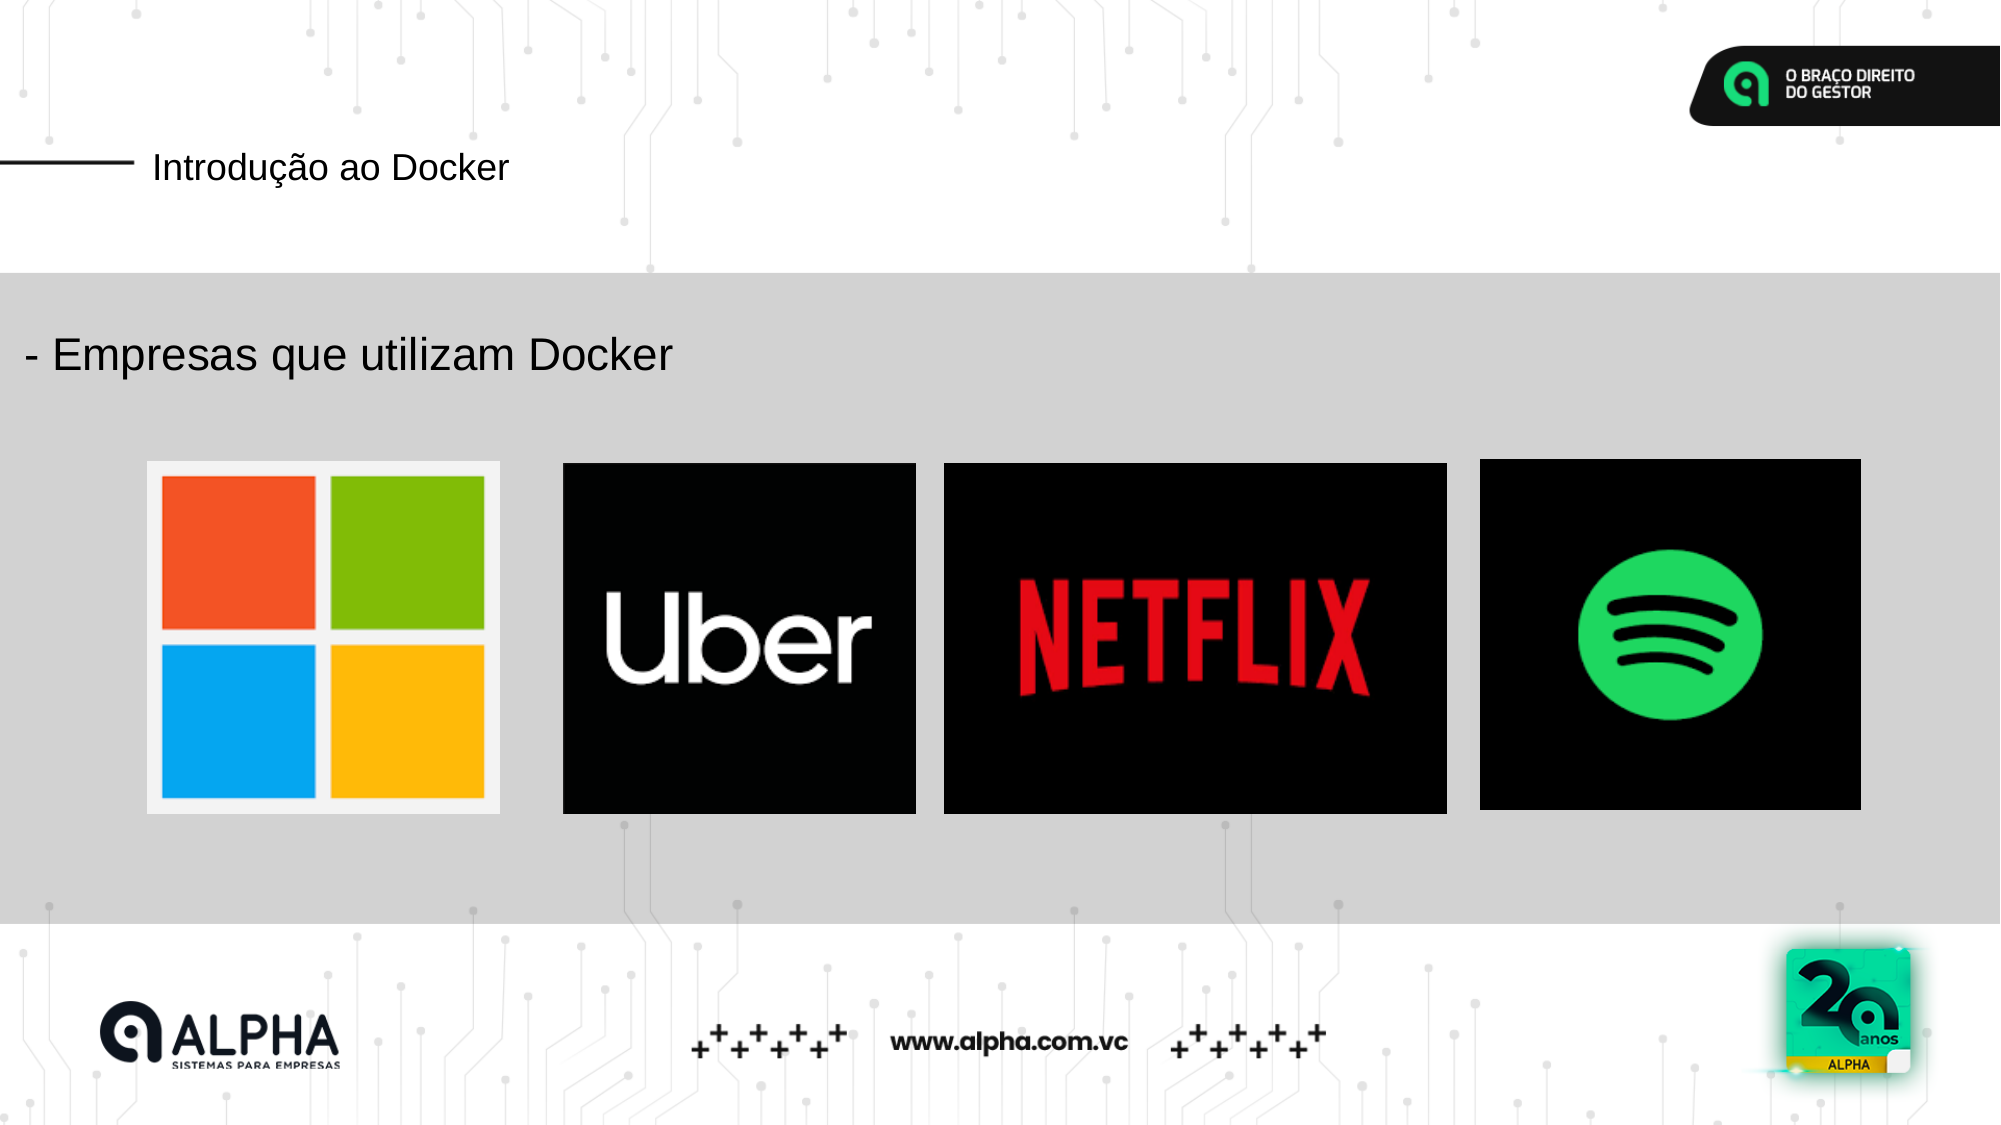

Introdução ao Docker
- Empresas que utilizam Docker